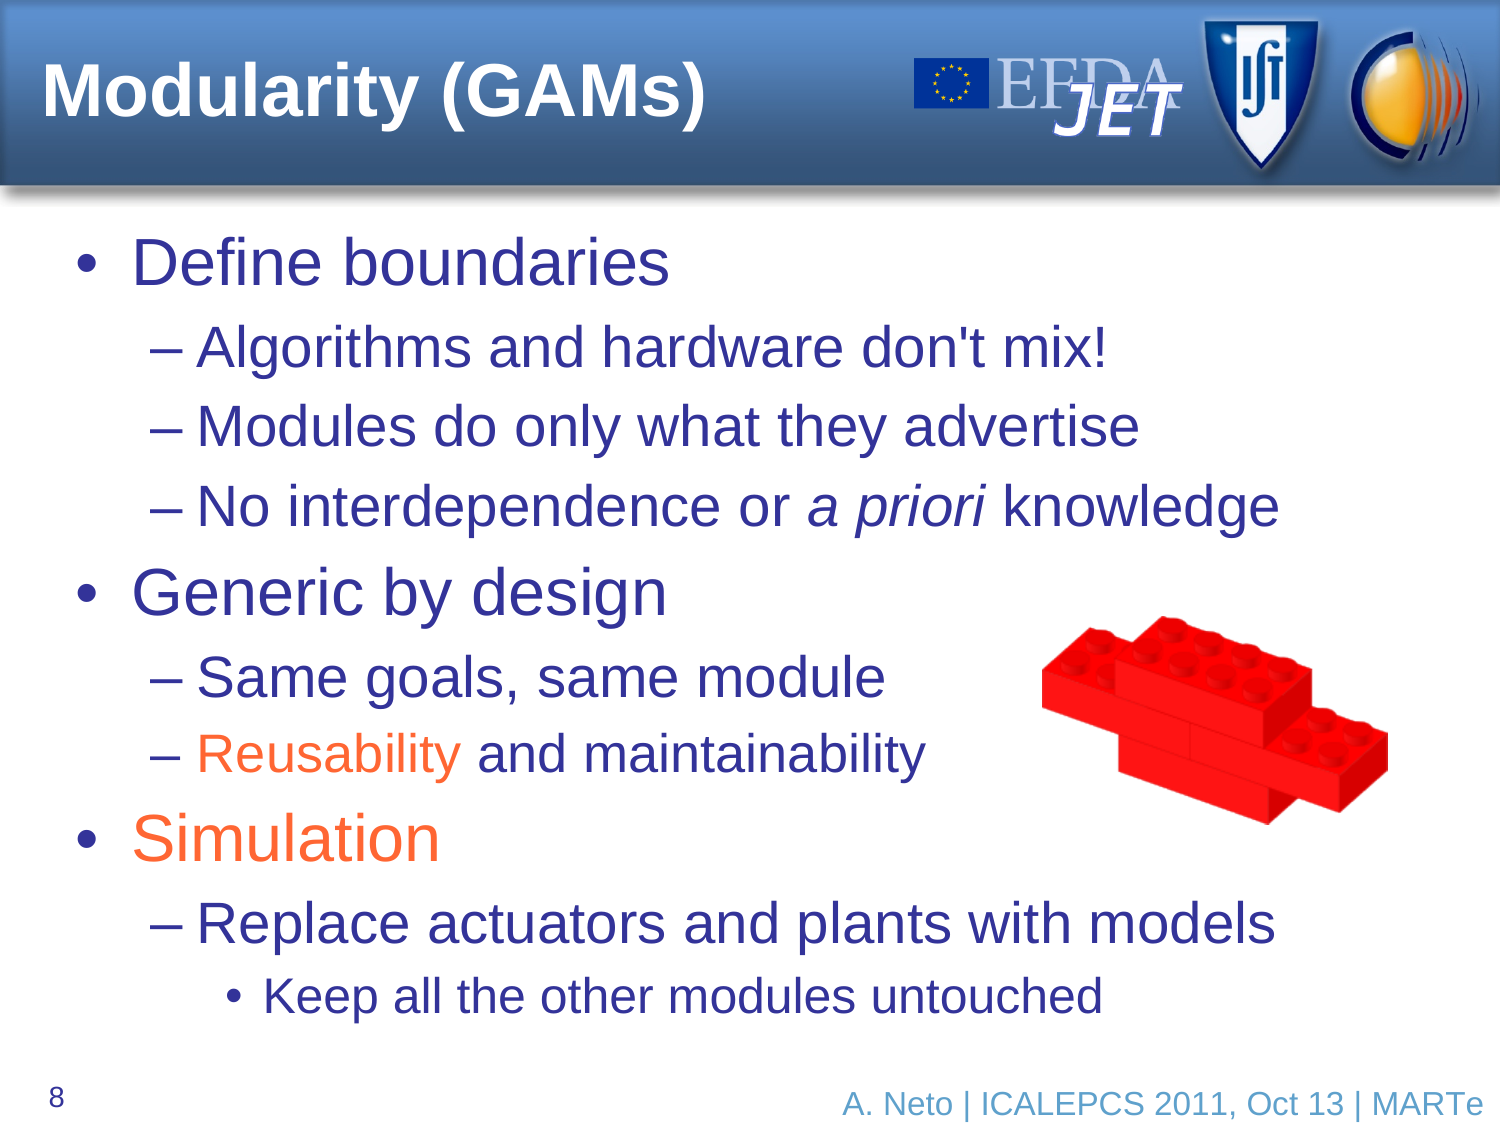

# Modularity (GAMs)
Define boundaries
Algorithms and hardware don't mix!
Modules do only what they advertise
No interdependence or a priori knowledge
Generic by design
Same goals, same module
Reusability and maintainability
Simulation
Replace actuators and plants with models
Keep all the other modules untouched